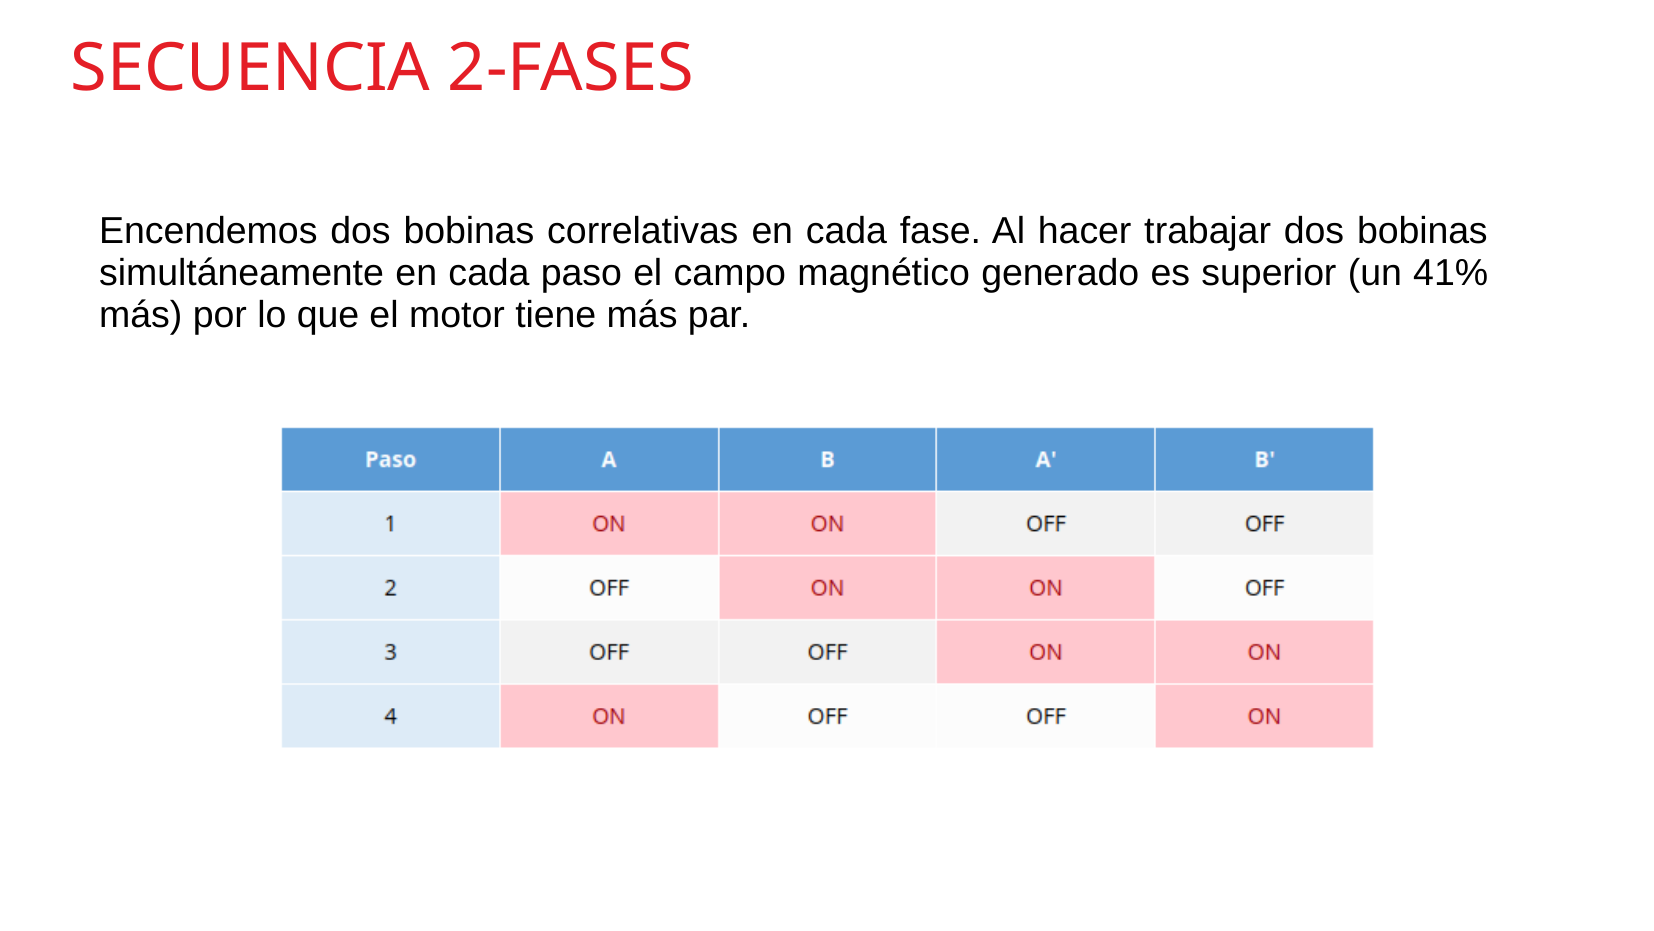

# SECUENCIA 2-FASES
Encendemos dos bobinas correlativas en cada fase. Al hacer trabajar dos bobinas simultáneamente en cada paso el campo magnético generado es superior (un 41% más) por lo que el motor tiene más par.